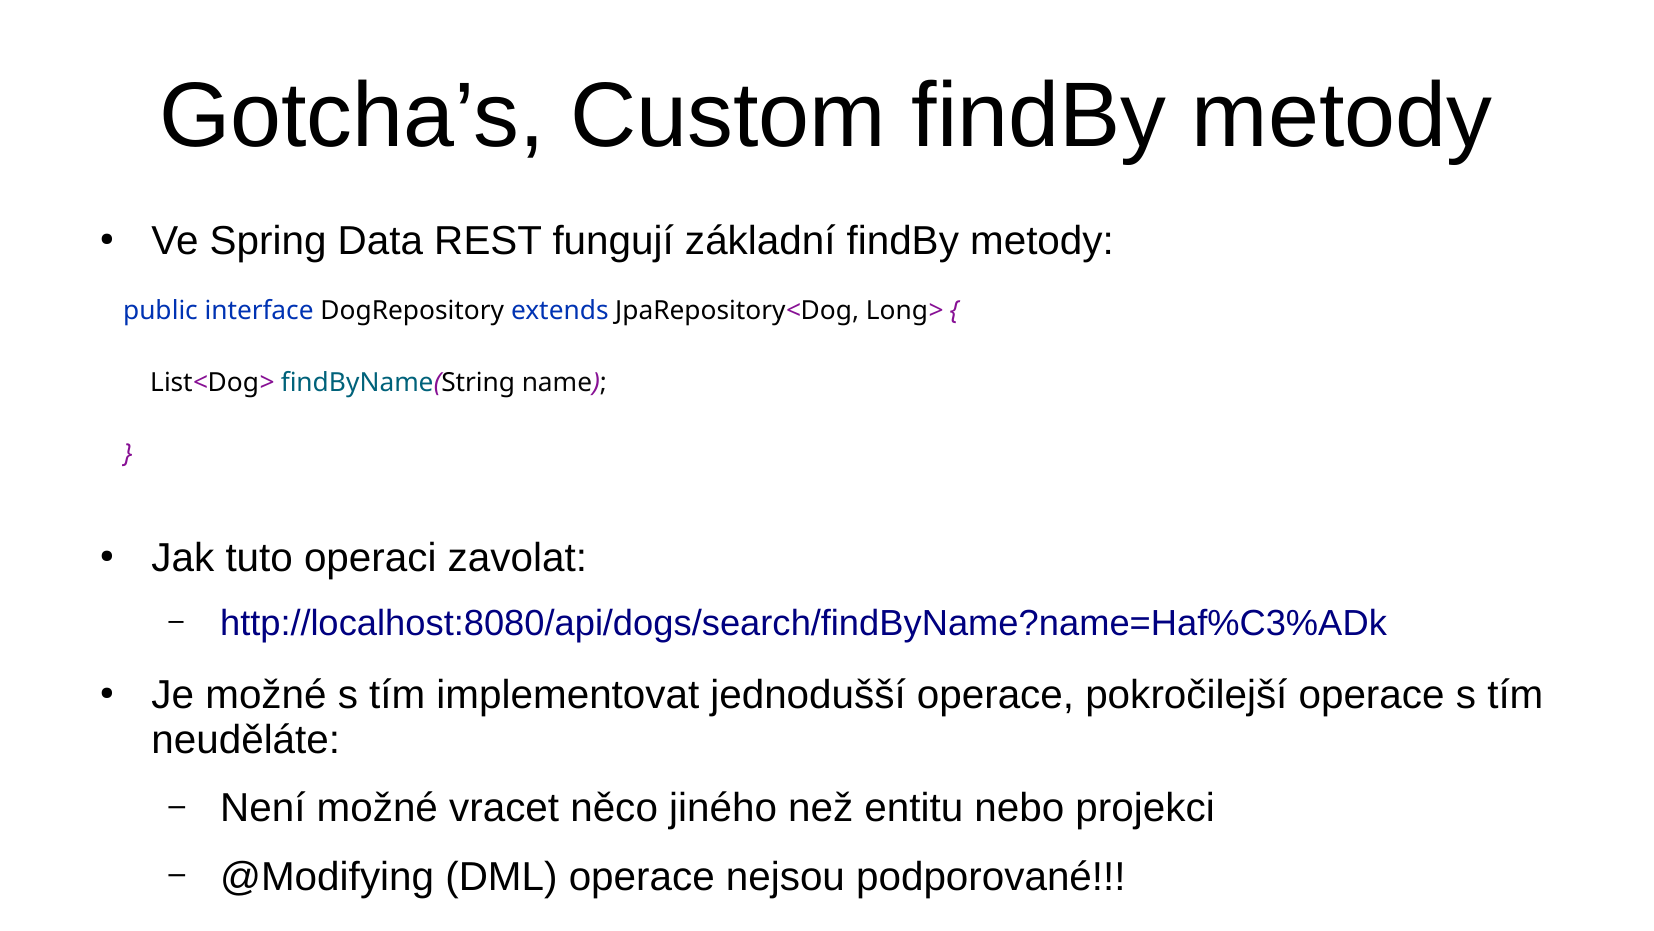

# Gotcha’s, Custom findBy metody
Ve Spring Data REST fungují základní findBy metody:
 public interface DogRepository extends JpaRepository<Dog, Long> {
 List<Dog> findByName(String name);
 }
Jak tuto operaci zavolat:
http://localhost:8080/api/dogs/search/findByName?name=Haf%C3%ADk
Je možné s tím implementovat jednodušší operace, pokročilejší operace s tím neuděláte:
Není možné vracet něco jiného než entitu nebo projekci
@Modifying (DML) operace nejsou podporované!!!